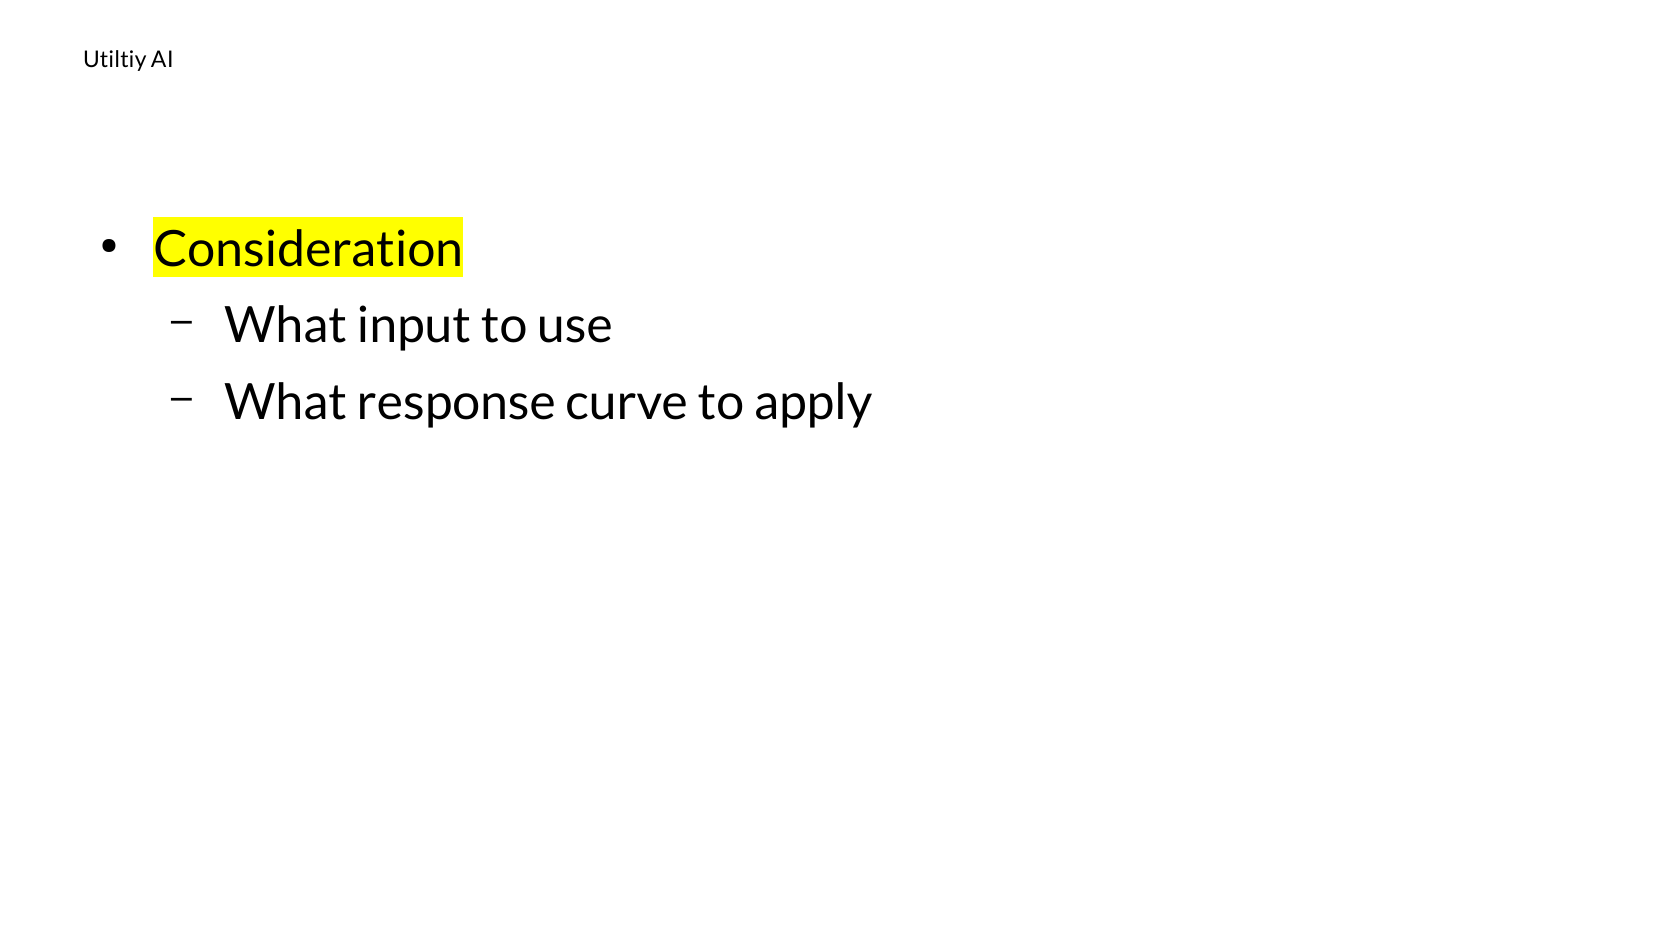

# Utiltiy AI
Consideration
What input to use
What response curve to apply